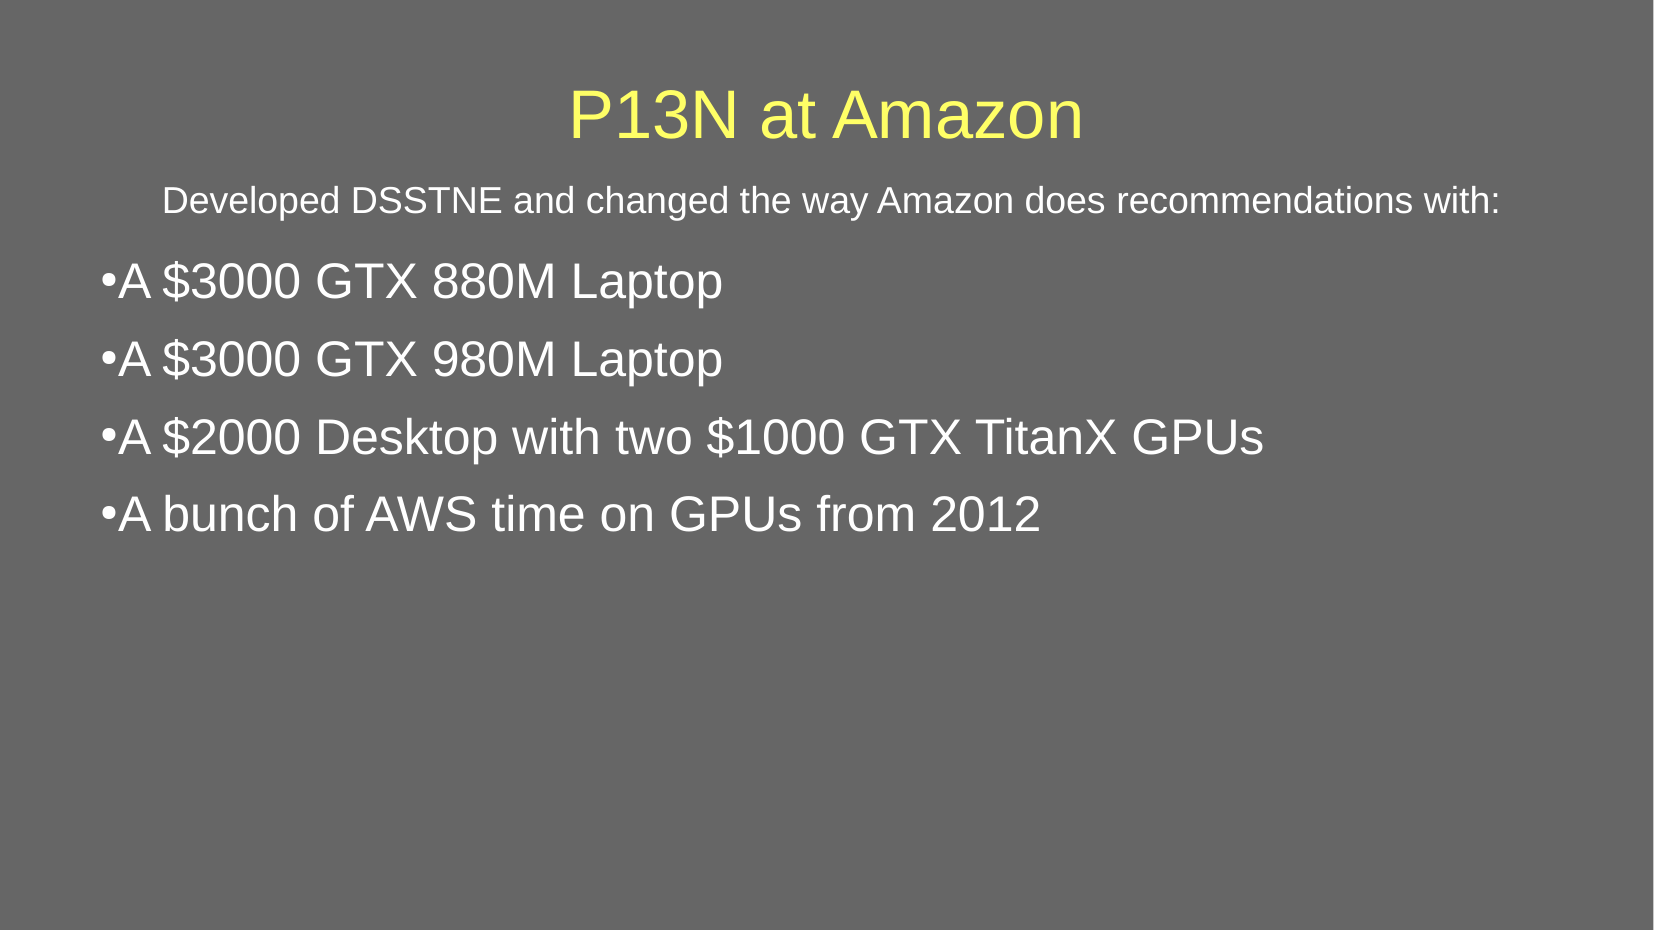

# P13N at Amazon
Developed DSSTNE and changed the way Amazon does recommendations with:
A $3000 GTX 880M Laptop
A $3000 GTX 980M Laptop
A $2000 Desktop with two $1000 GTX TitanX GPUs
A bunch of AWS time on GPUs from 2012